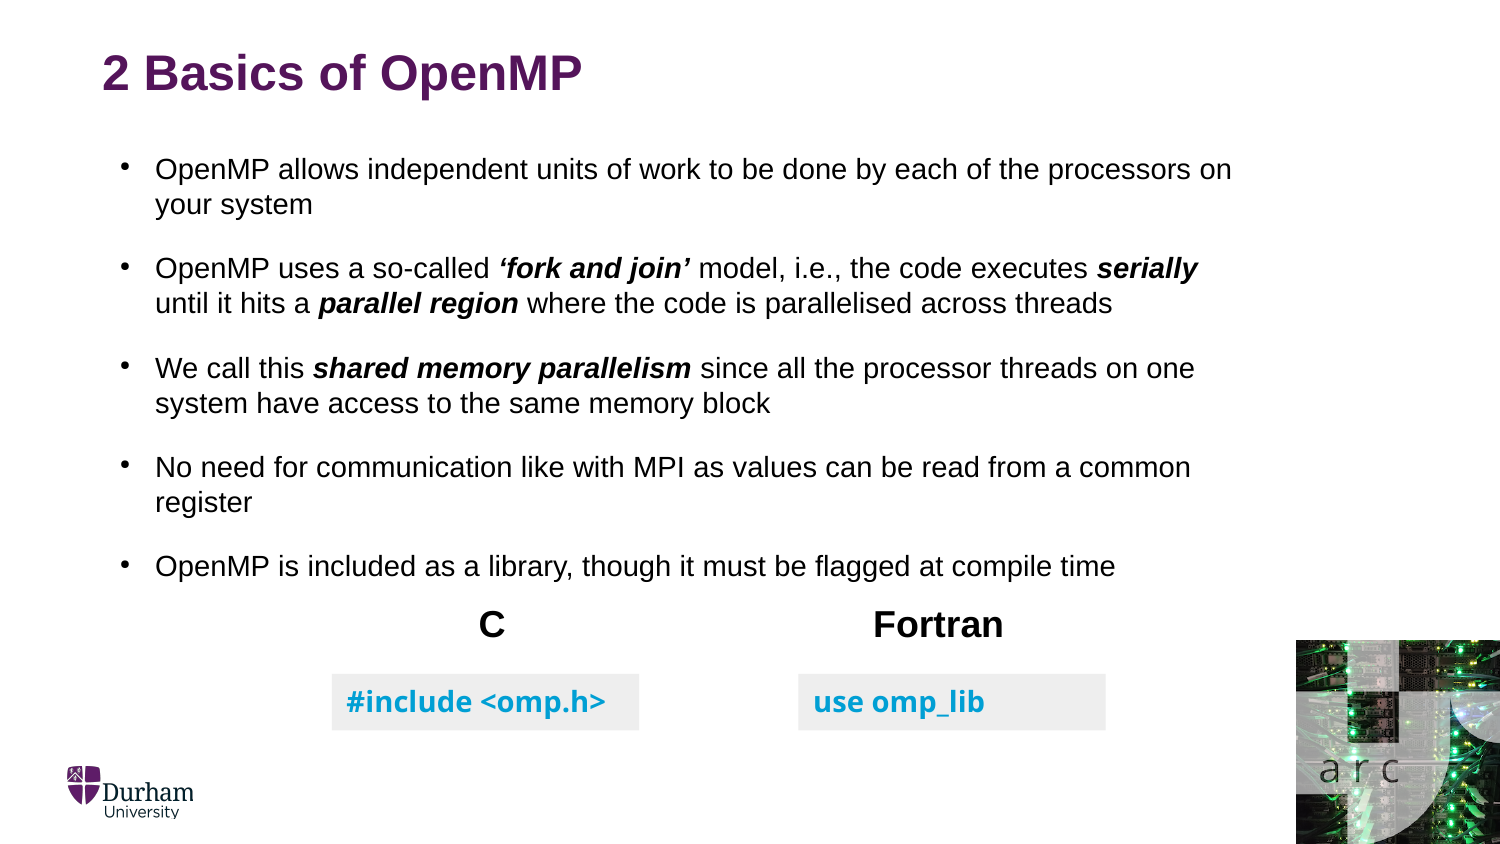

# 2 Basics of OpenMP
OpenMP allows independent units of work to be done by each of the processors on your system
OpenMP uses a so-called ‘fork and join’ model, i.e., the code executes serially until it hits a parallel region where the code is parallelised across threads
We call this shared memory parallelism since all the processor threads on one system have access to the same memory block
No need for communication like with MPI as values can be read from a common register
OpenMP is included as a library, though it must be flagged at compile time
C
Fortran
#include <omp.h>
use omp_lib